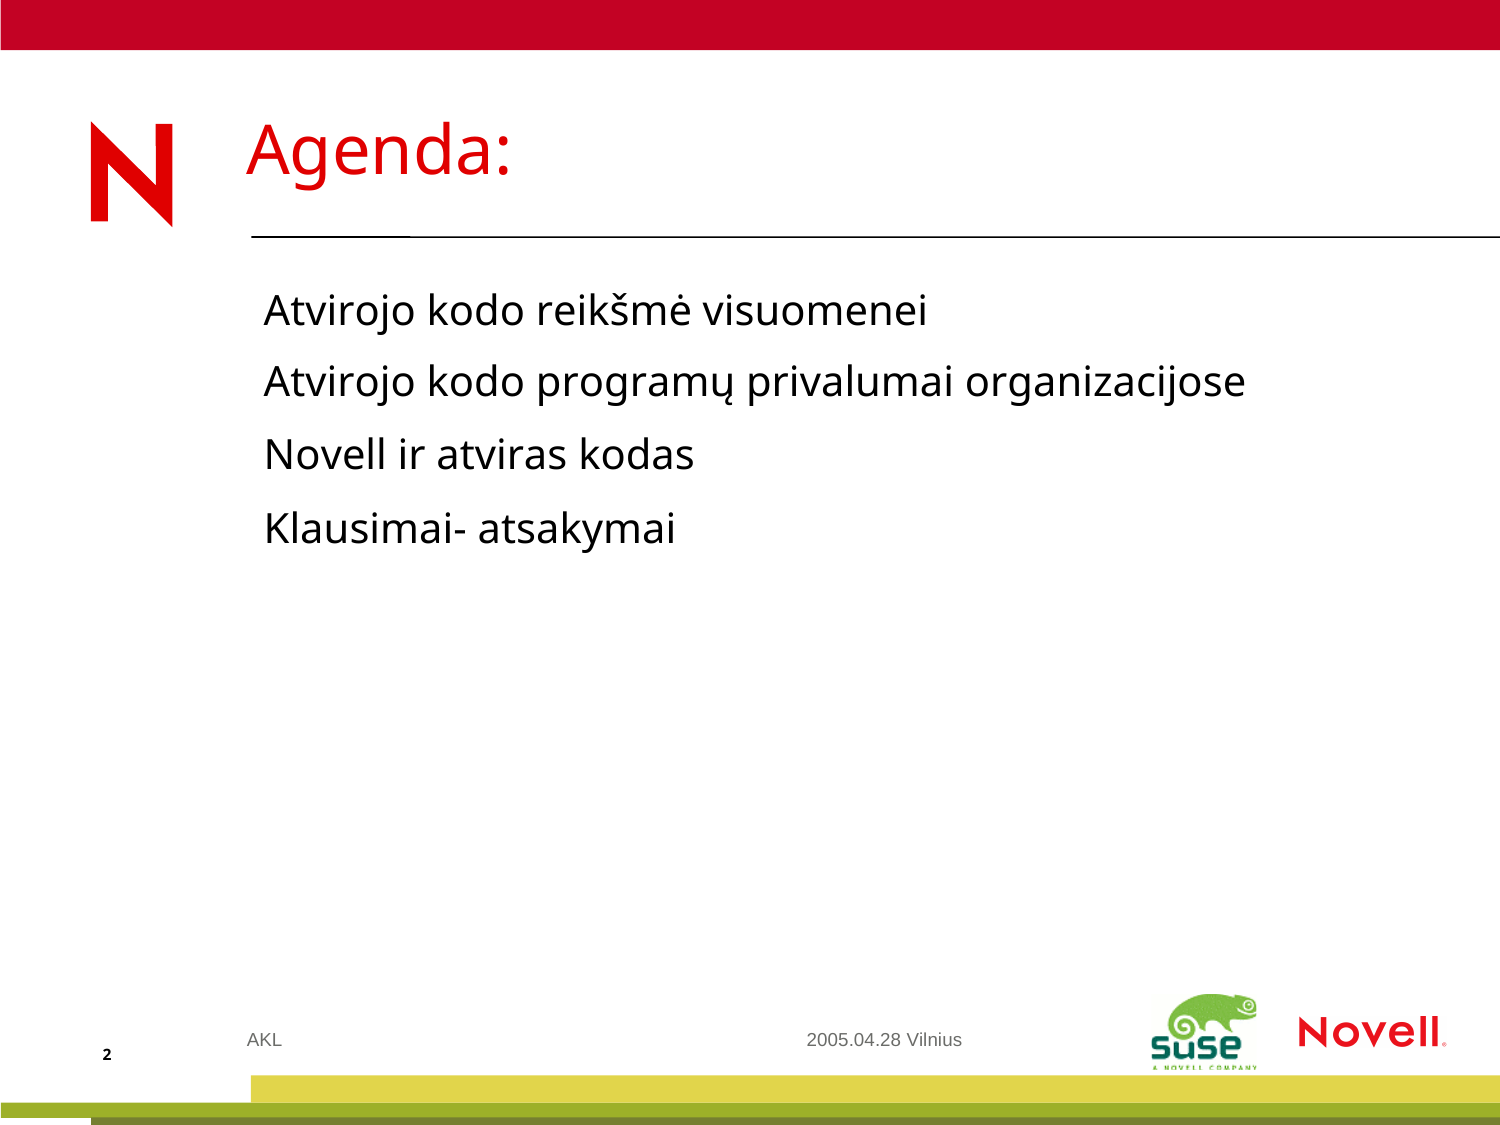

# Agenda:
Atvirojo kodo reikšmė visuomenei
Atvirojo kodo programų privalumai organizacijose
Novell ir atviras kodas
Klausimai- atsakymai